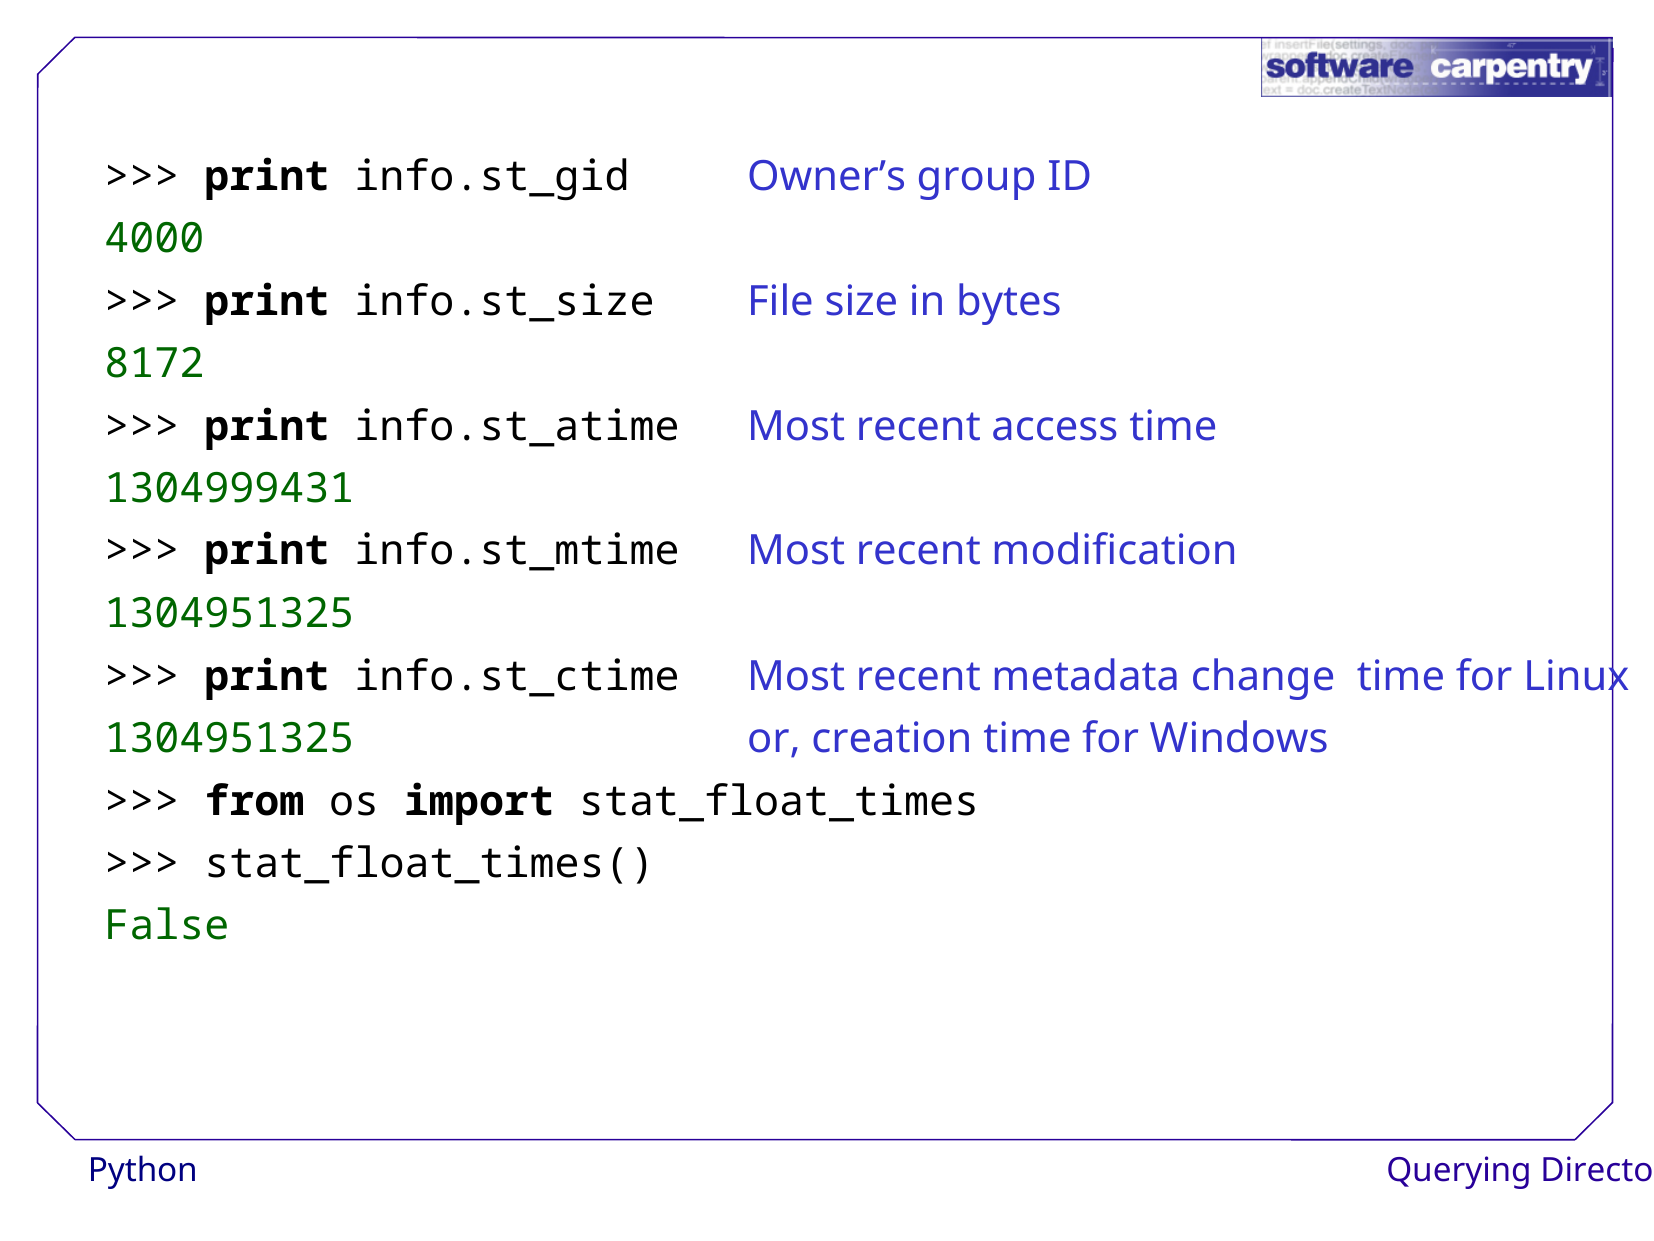

>>> print info.st_gid
4000
>>> print info.st_size
8172
>>> print info.st_atime
1304999431
>>> print info.st_mtime
1304951325
>>> print info.st_ctime
1304951325
>>> from os import stat_float_times
>>> stat_float_times()
False
Owner’s group ID
File size in bytes
Most recent access time
Most recent modification
Most recent metadata change time for Linux
or, creation time for Windows